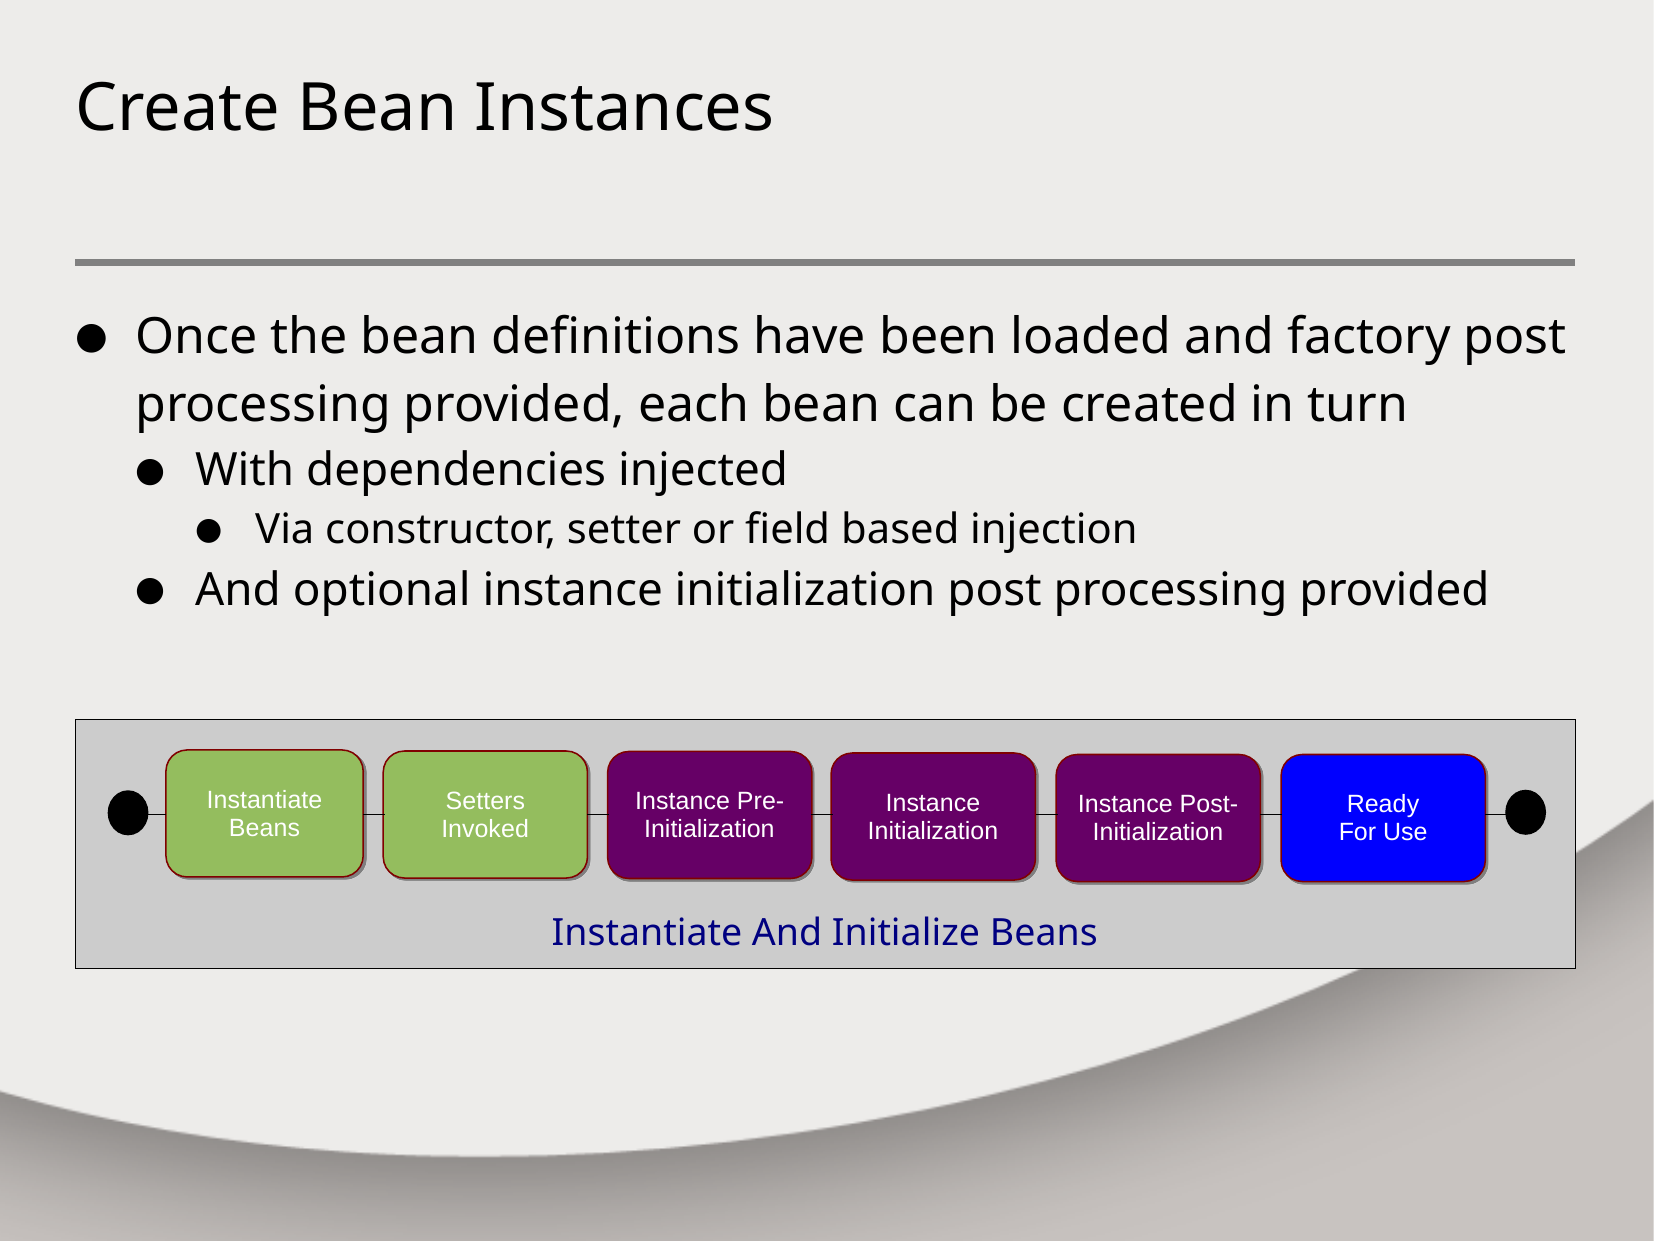

# Create Bean Instances
Once the bean definitions have been loaded and factory post processing provided, each bean can be created in turn
With dependencies injected
Via constructor, setter or field based injection
And optional instance initialization post processing provided
Instantiate
Beans
Setters
Invoked
Instance Pre-
Initialization
Instance
Initialization
Instance Post-
Initialization
Ready
For Use
Instantiate And Initialize Beans